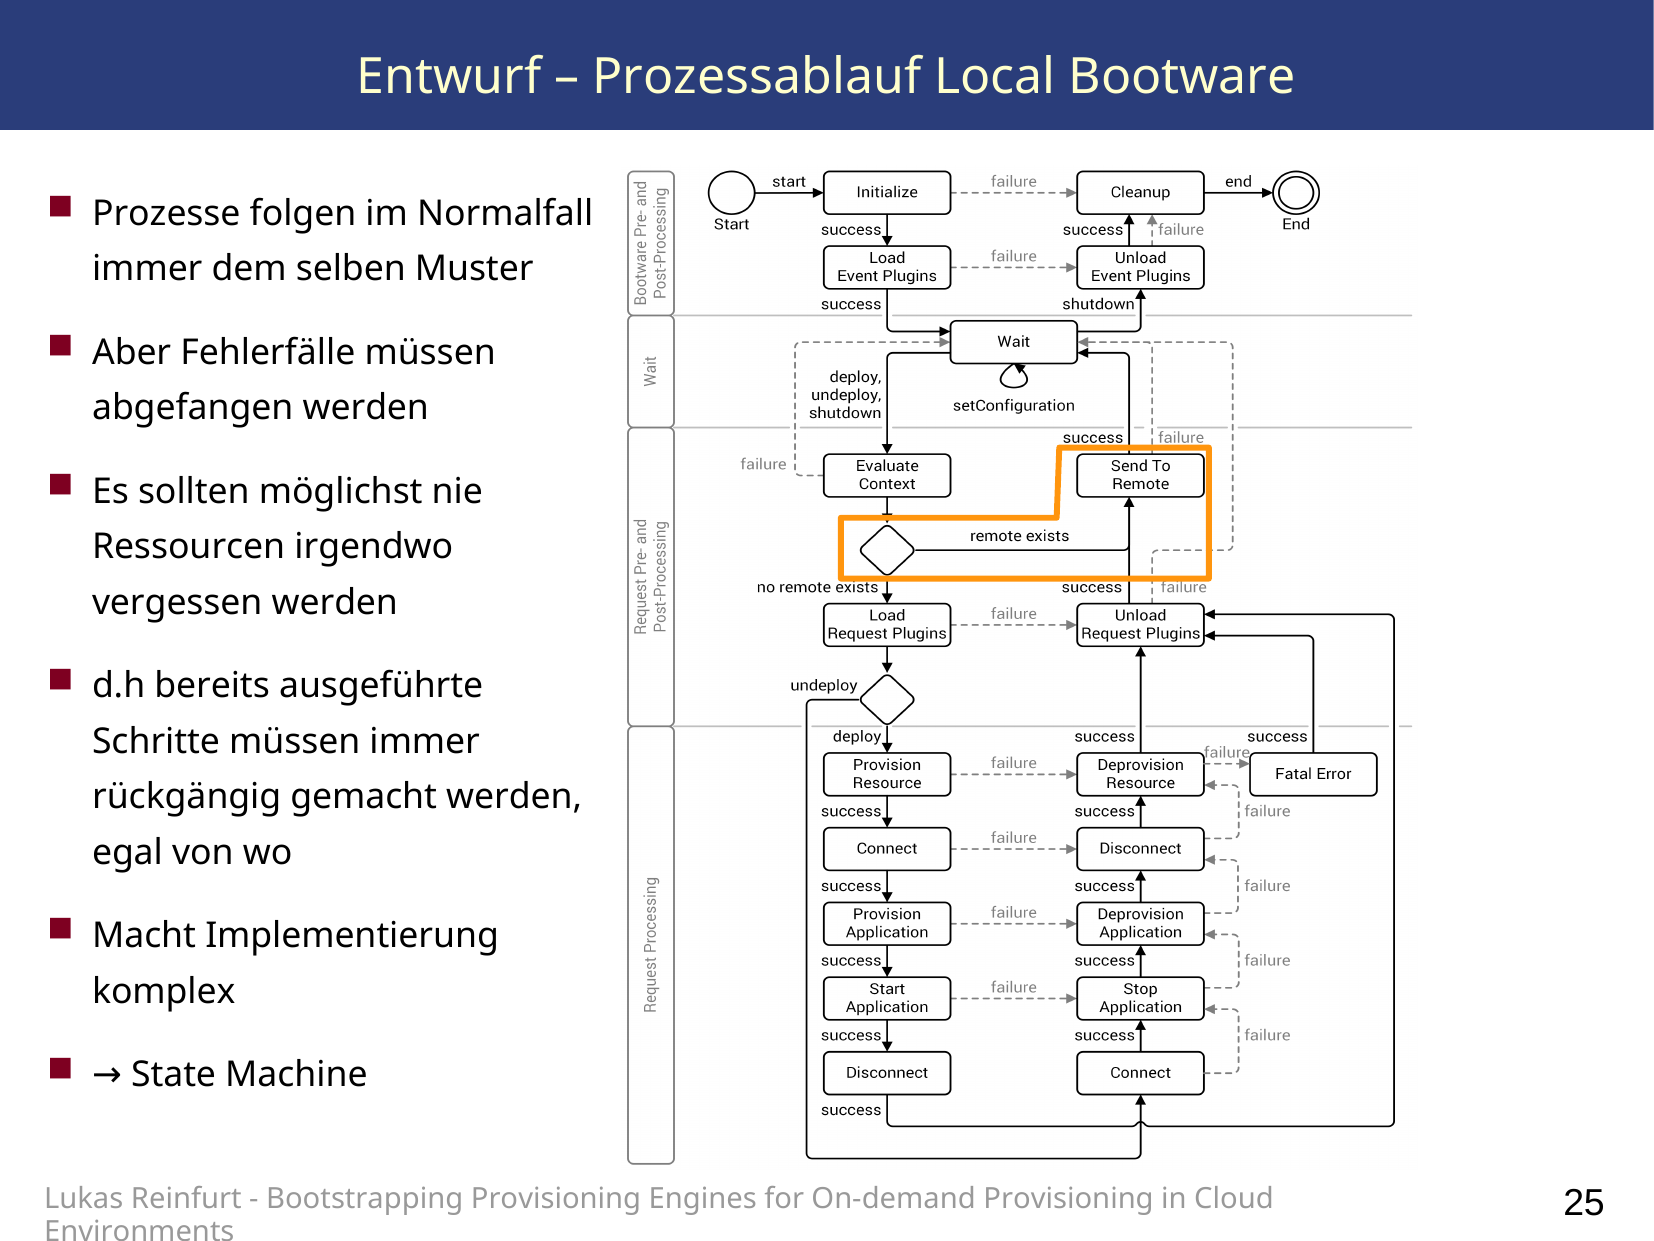

# Entwurf – Prozessablauf Local Bootware
Prozesse folgen im Normalfall immer dem selben Muster
Aber Fehlerfälle müssen abgefangen werden
Es sollten möglichst nie Ressourcen irgendwo vergessen werden
d.h bereits ausgeführte Schritte müssen immer rückgängig gemacht werden, egal von wo
Macht Implementierung komplex
→ State Machine